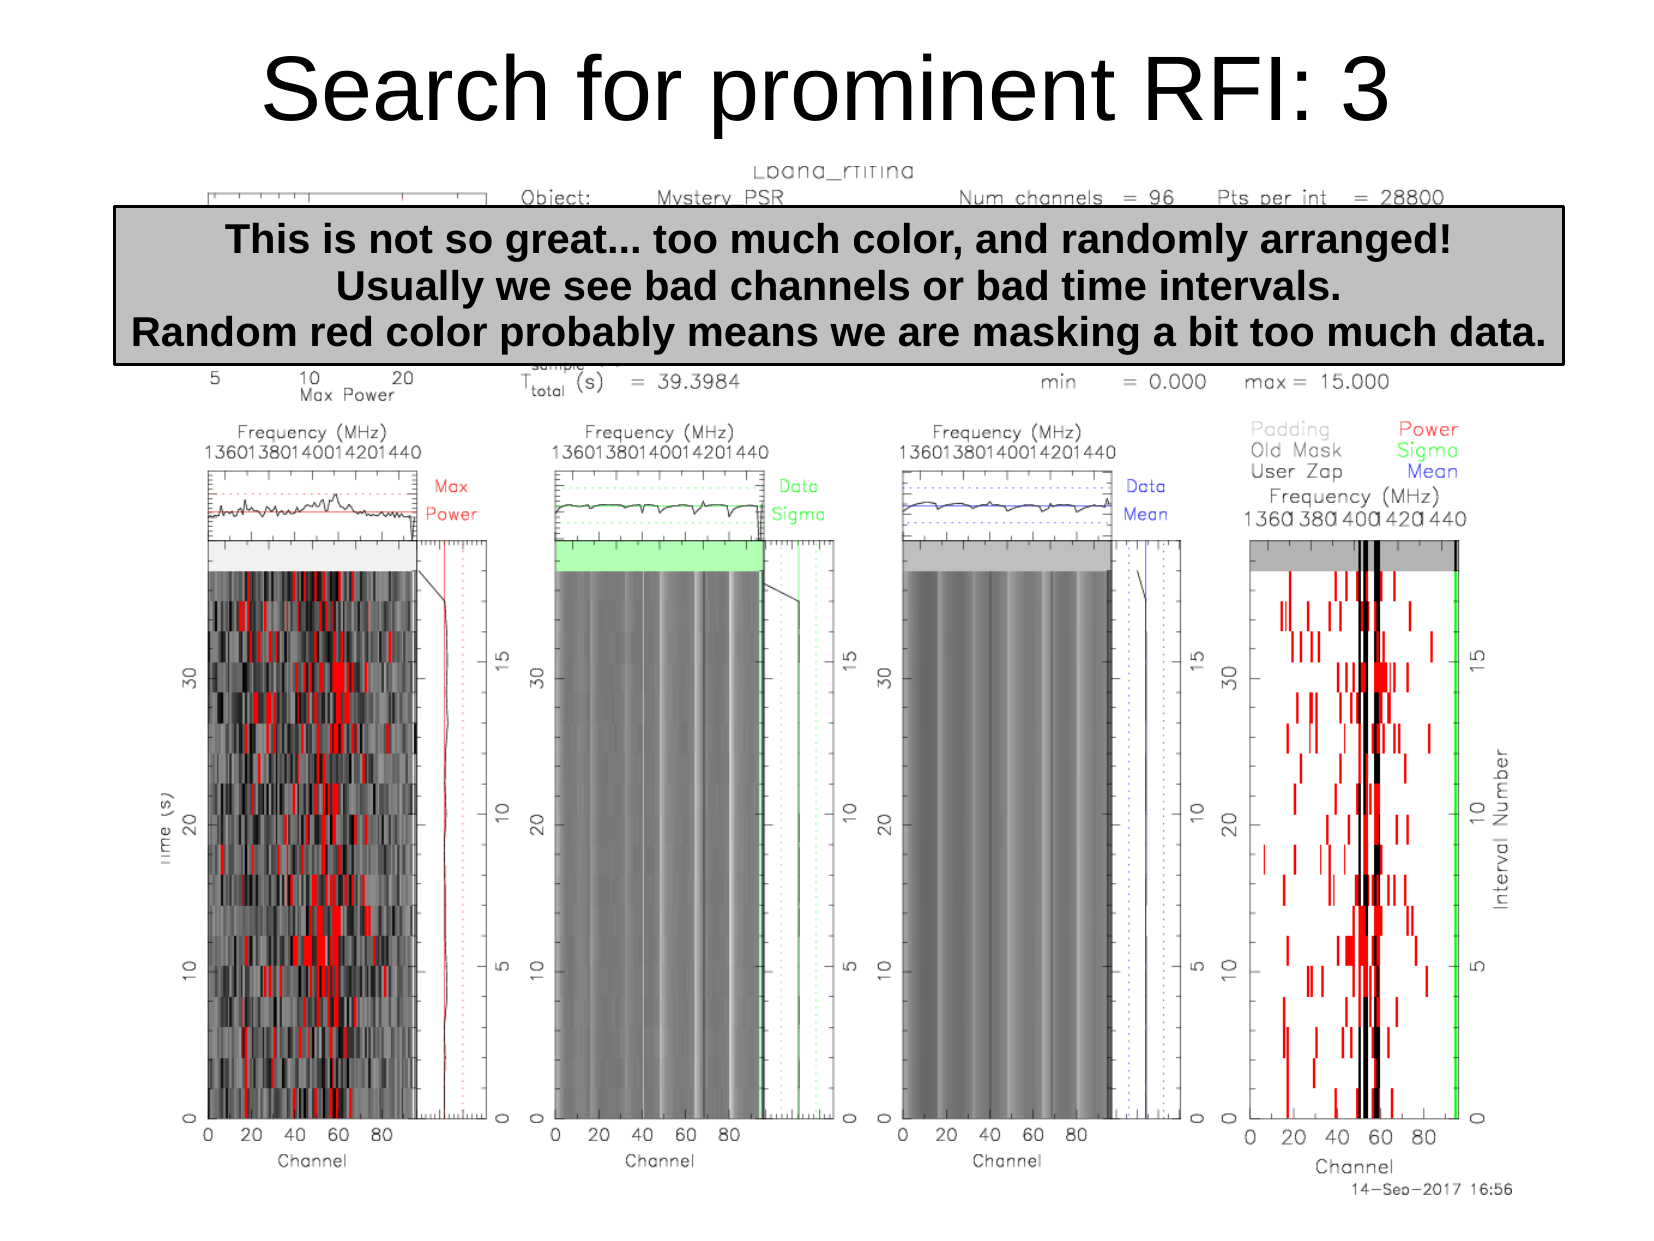

# Search for prominent RFI: 3
This is not so great... too much color, and randomly arranged!
Usually we see bad channels or bad time intervals.
Random red color probably means we are masking a bit too much data.